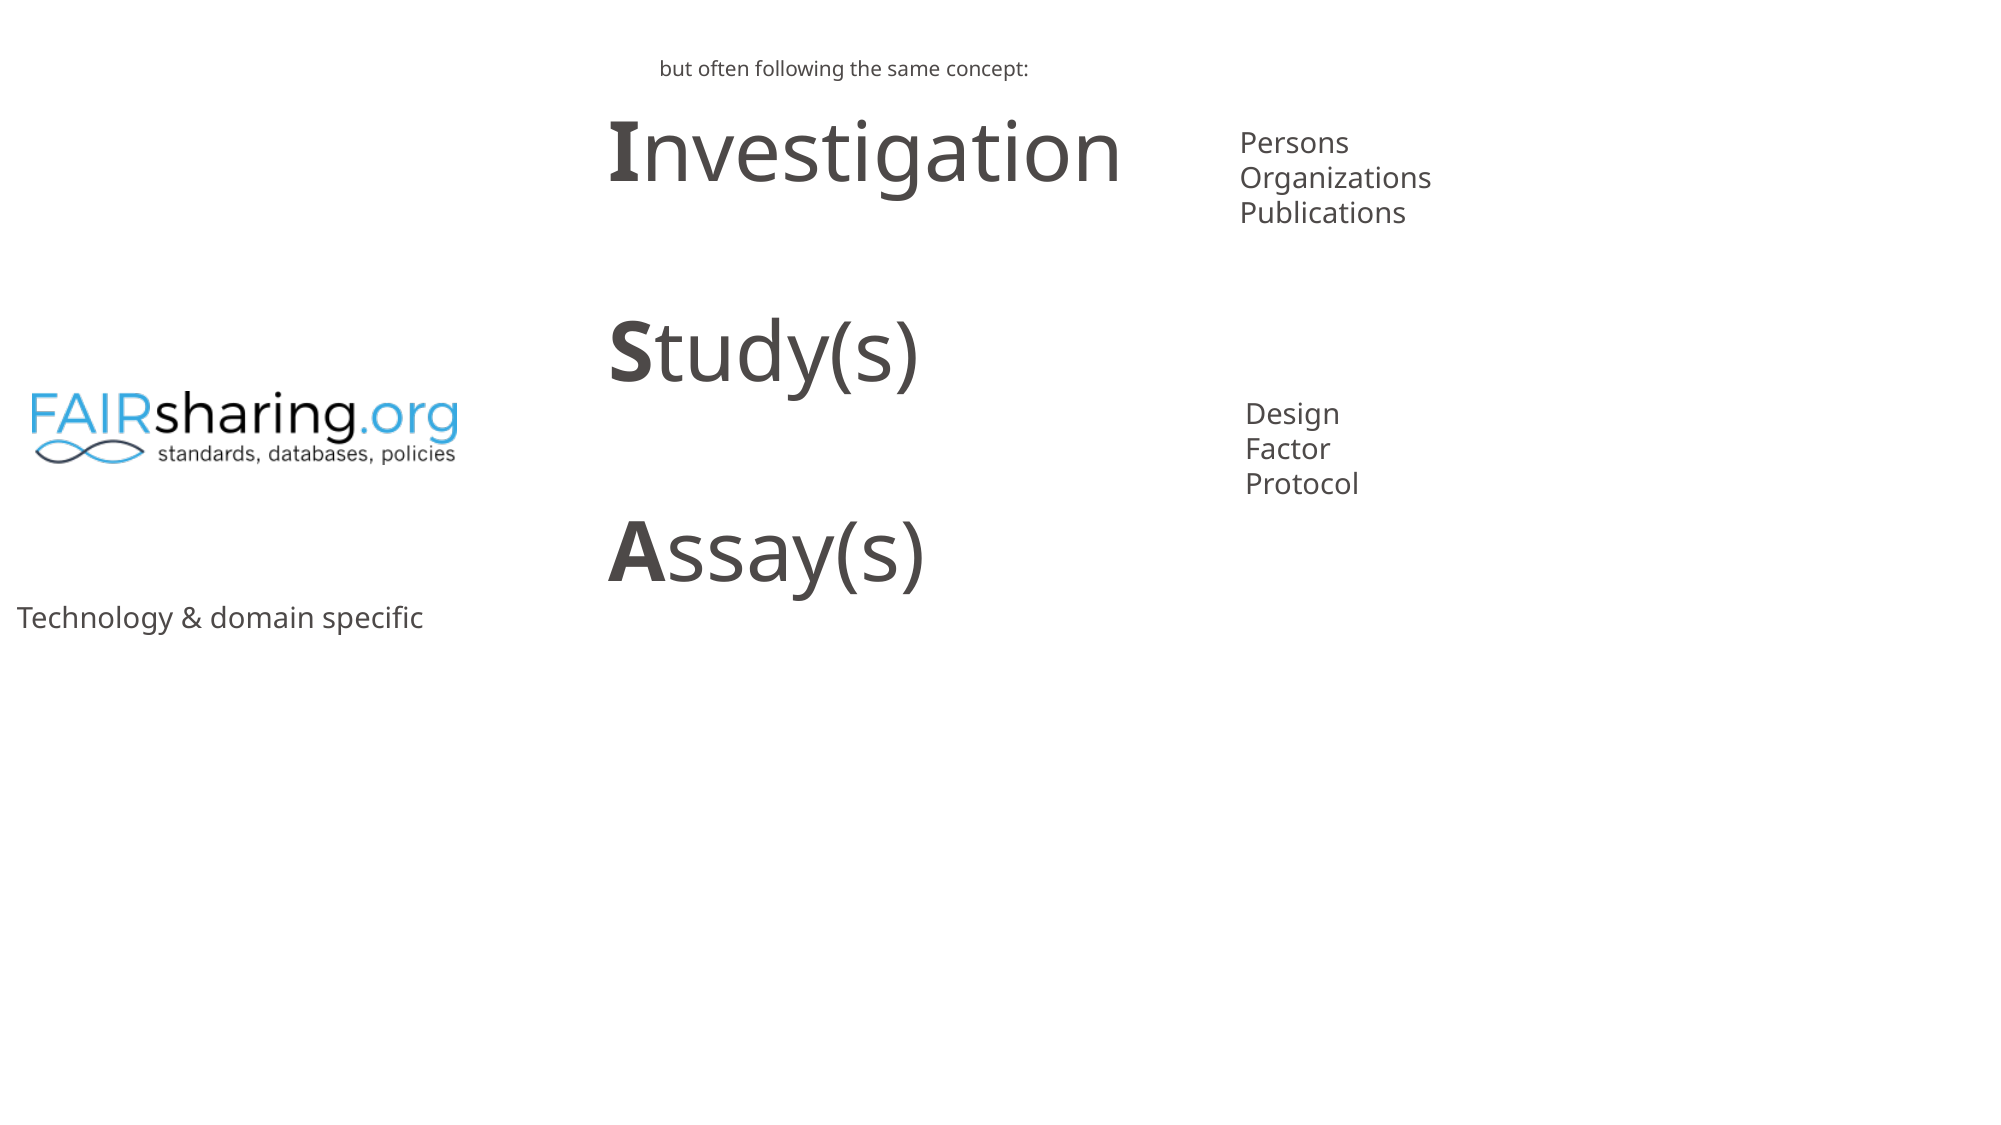

but often following the same concept:
Investigation
Study(s)
Assay(s)
Persons
Organizations
Publications
Design
Factor
Protocol
Technology & domain specific